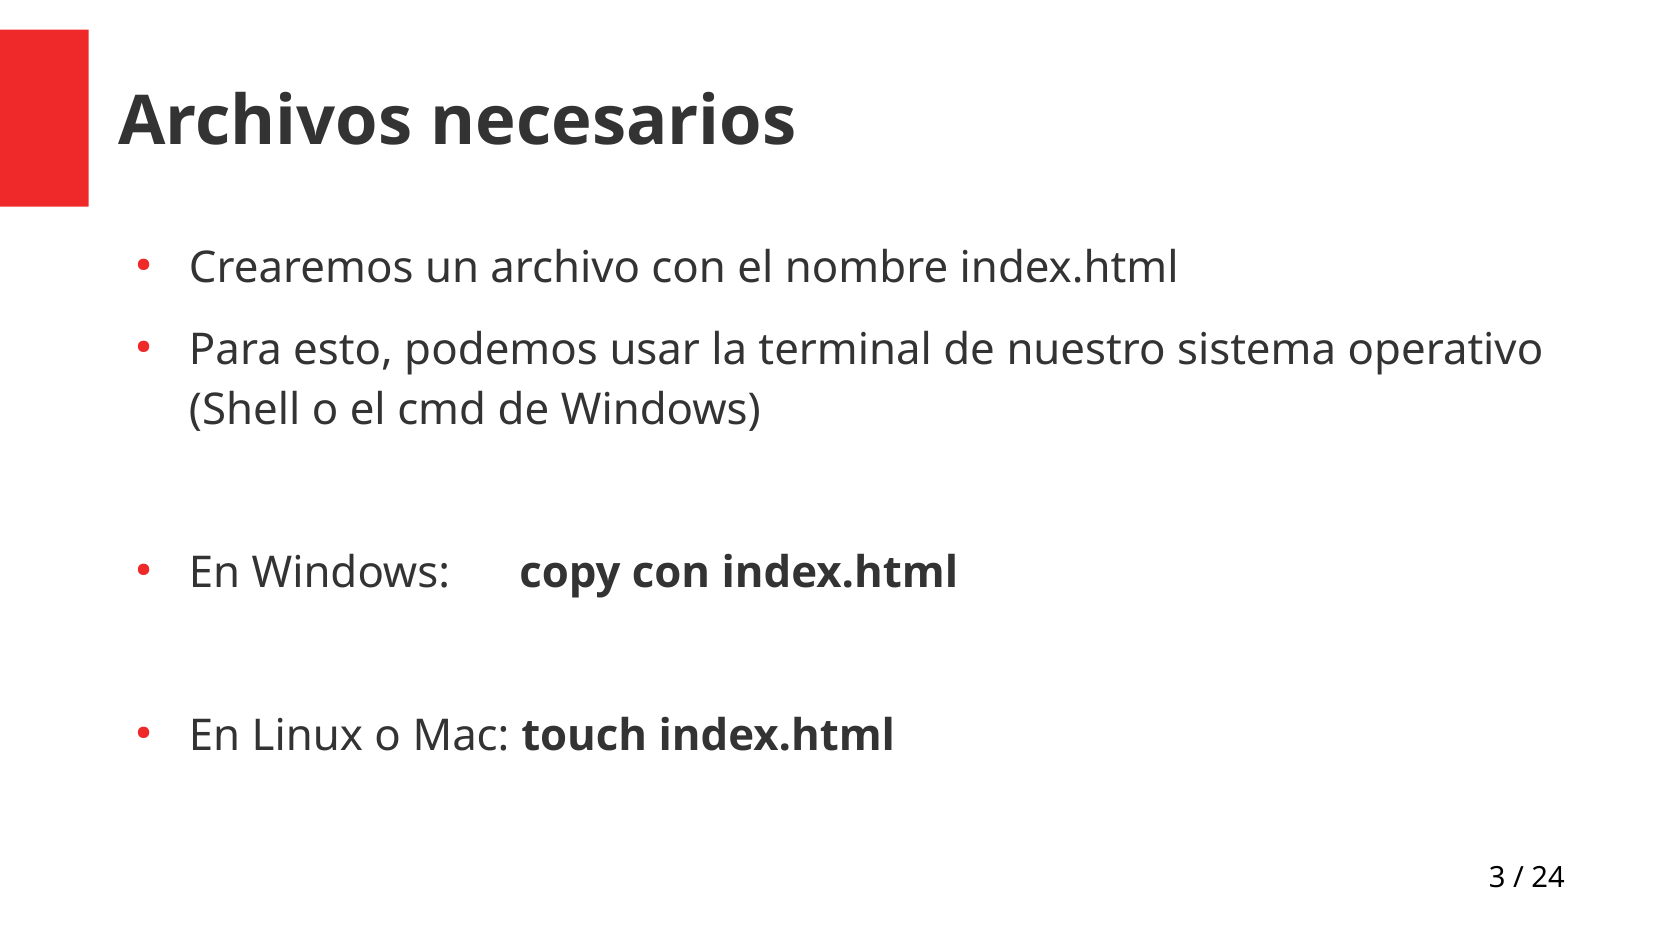

# Archivos necesarios
Crearemos un archivo con el nombre index.html
Para esto, podemos usar la terminal de nuestro sistema operativo (Shell o el cmd de Windows)
En Windows: copy con index.html
En Linux o Mac: touch index.html
3